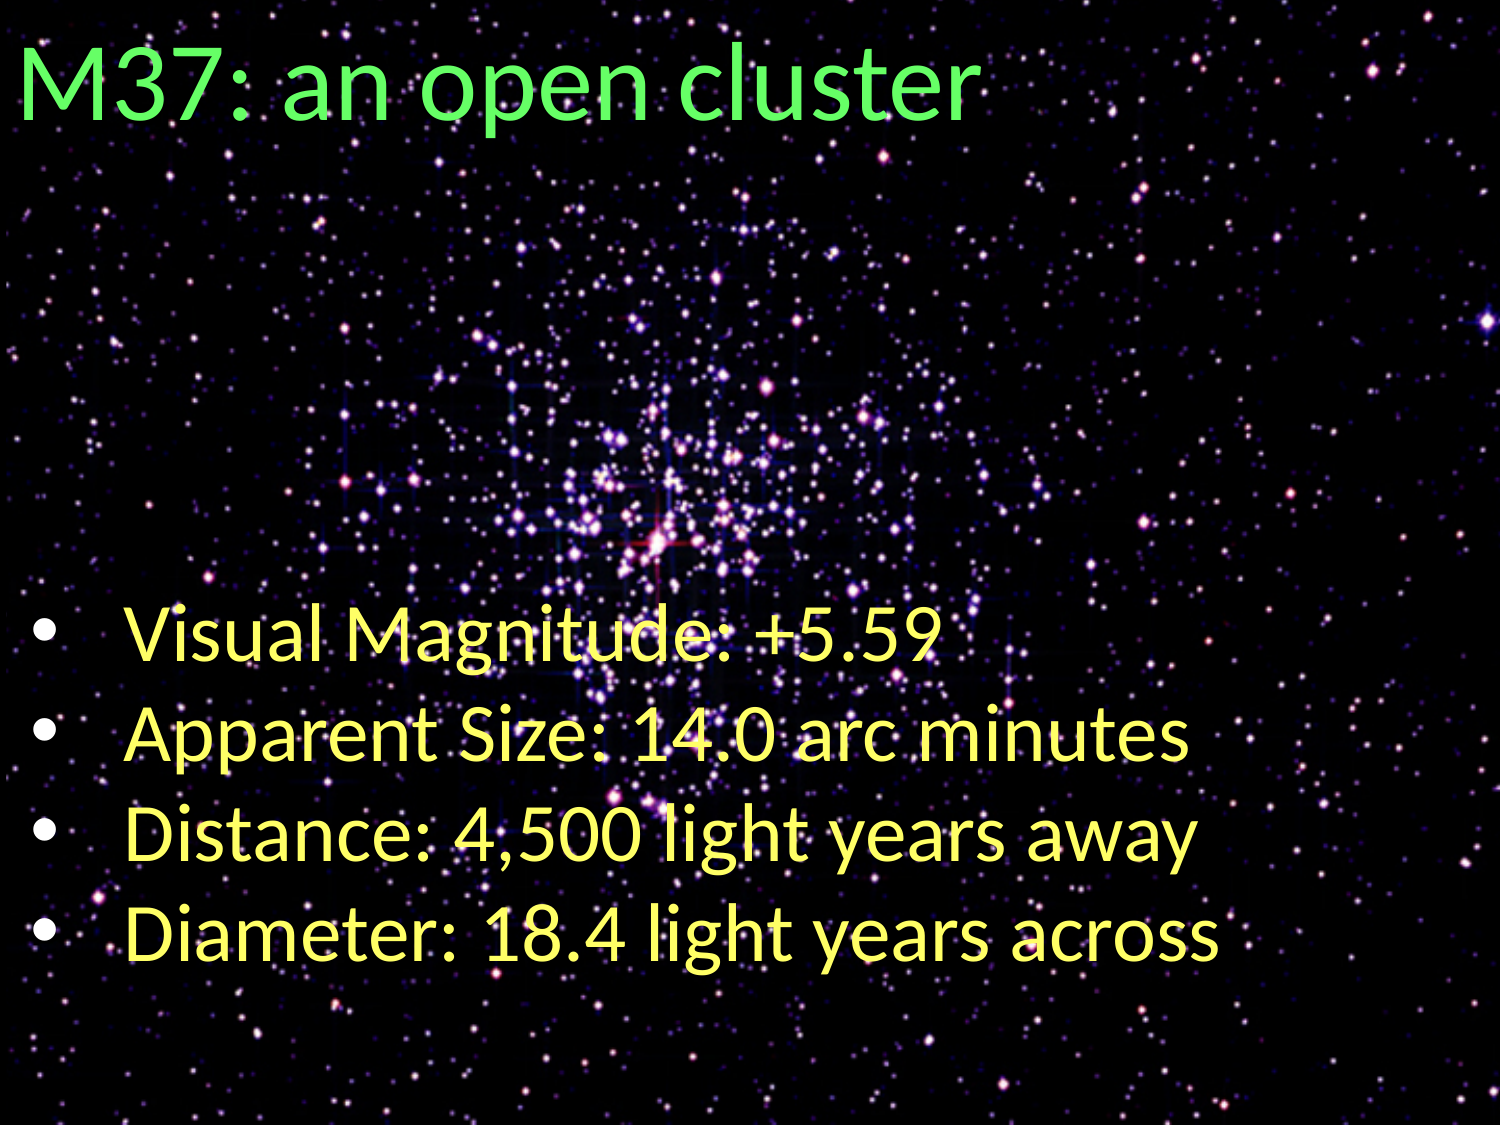

M37: an open cluster
Visual Magnitude: +5.59
Apparent Size: 14.0 arc minutes
Distance: 4,500 light years away
Diameter: 18.4 light years across